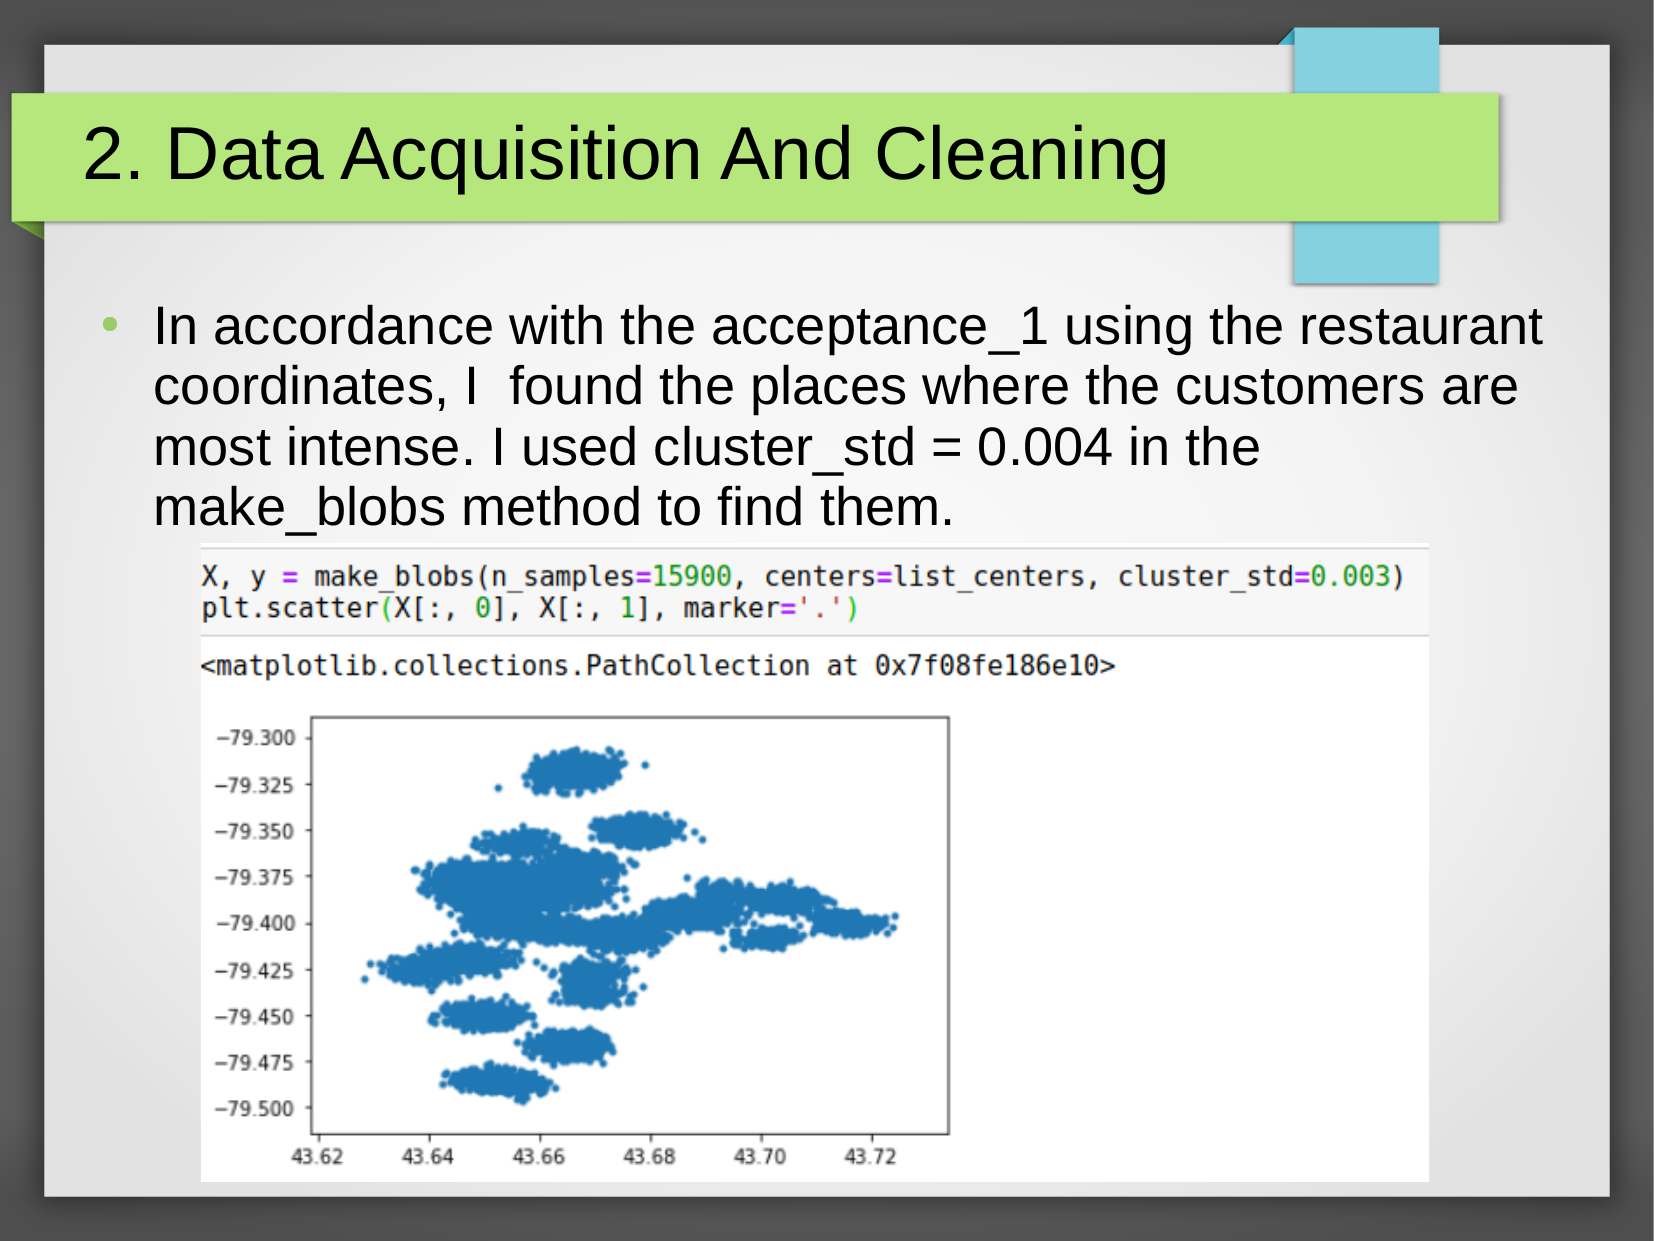

# 2. Data Acquisition And Cleaning
In accordance with the acceptance_1 using the restaurant coordinates, I found the places where the customers are most intense. I used cluster_std = 0.004 in the make_blobs method to find them.